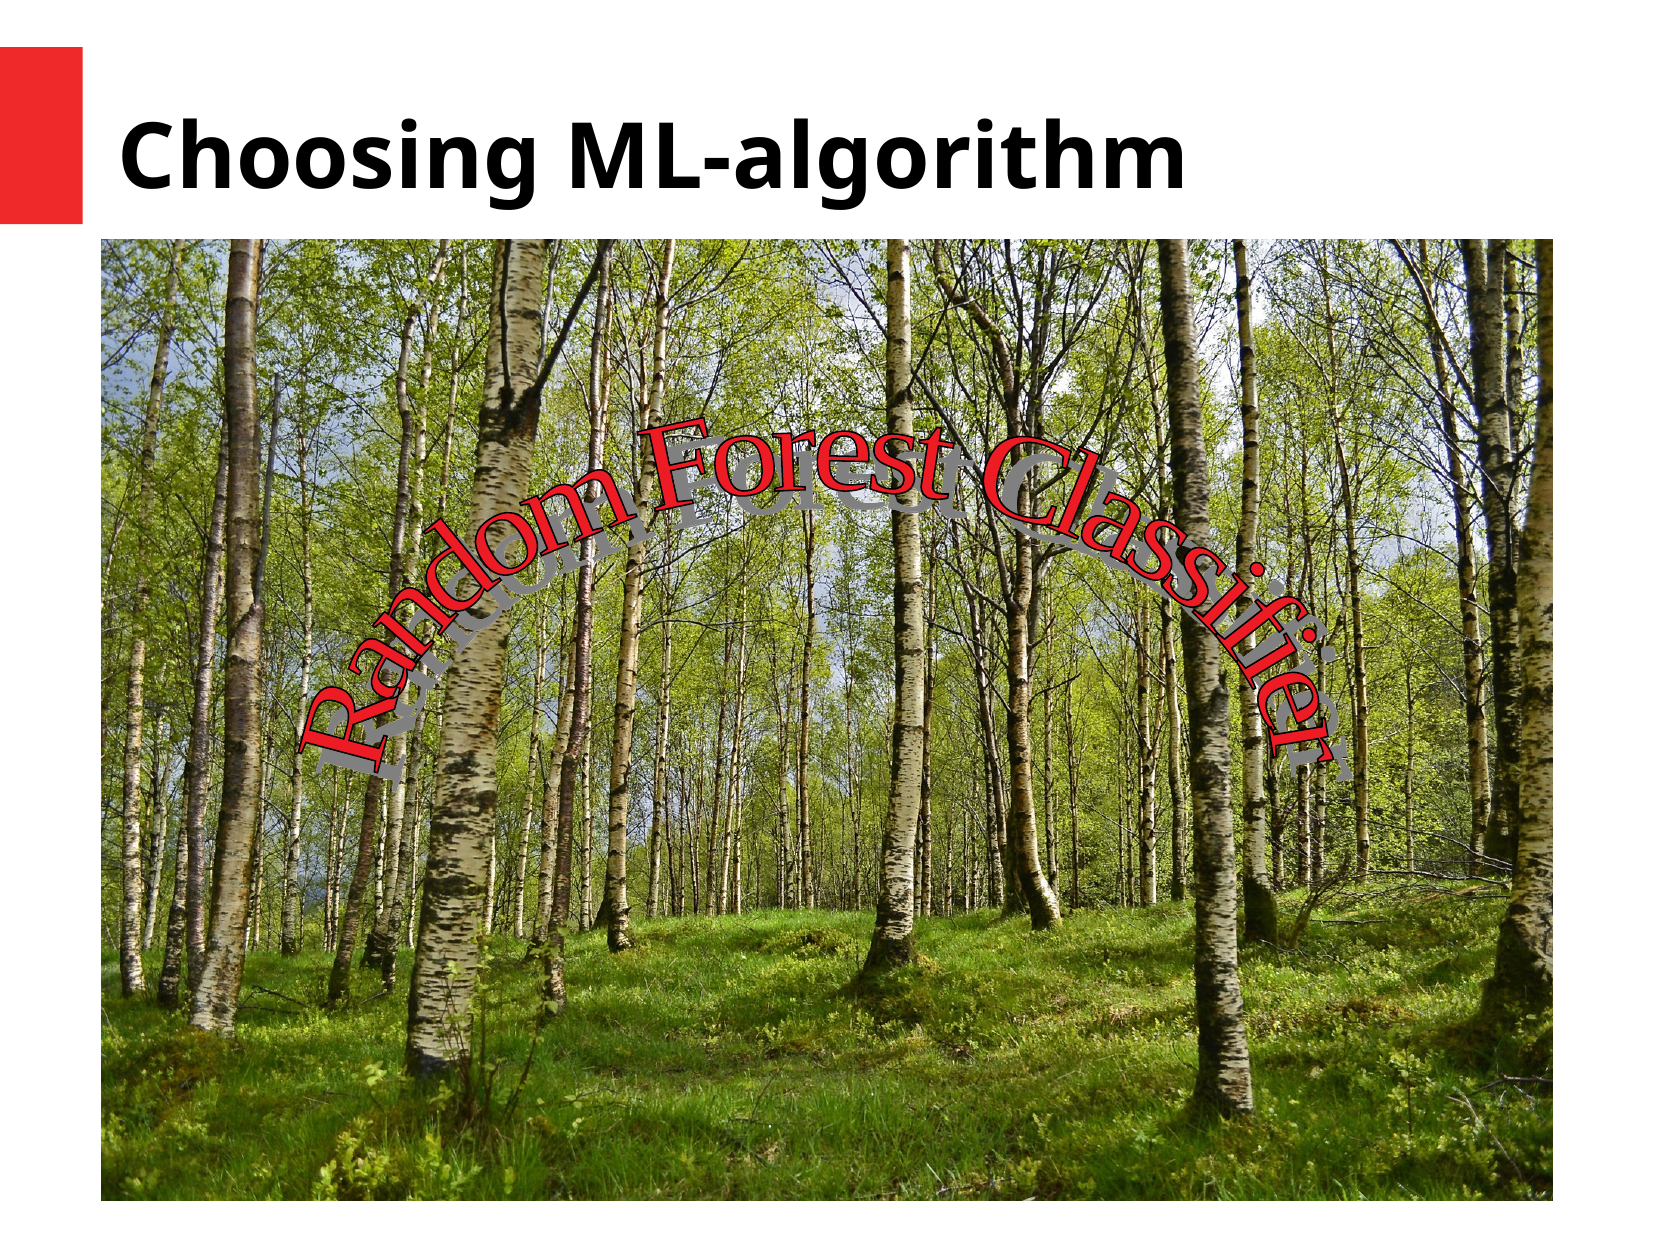

# Choosing ML-algorithm
Myoband streams data with 50hz frequency.
Random Forest Classifier
50Hz	===>	20ms bewteen 2 times
Satisfied
Unsatisfied
0s < Predicting time < 20ms
Disconnect from Myoband
Short training and predicting time && High accuracy
10